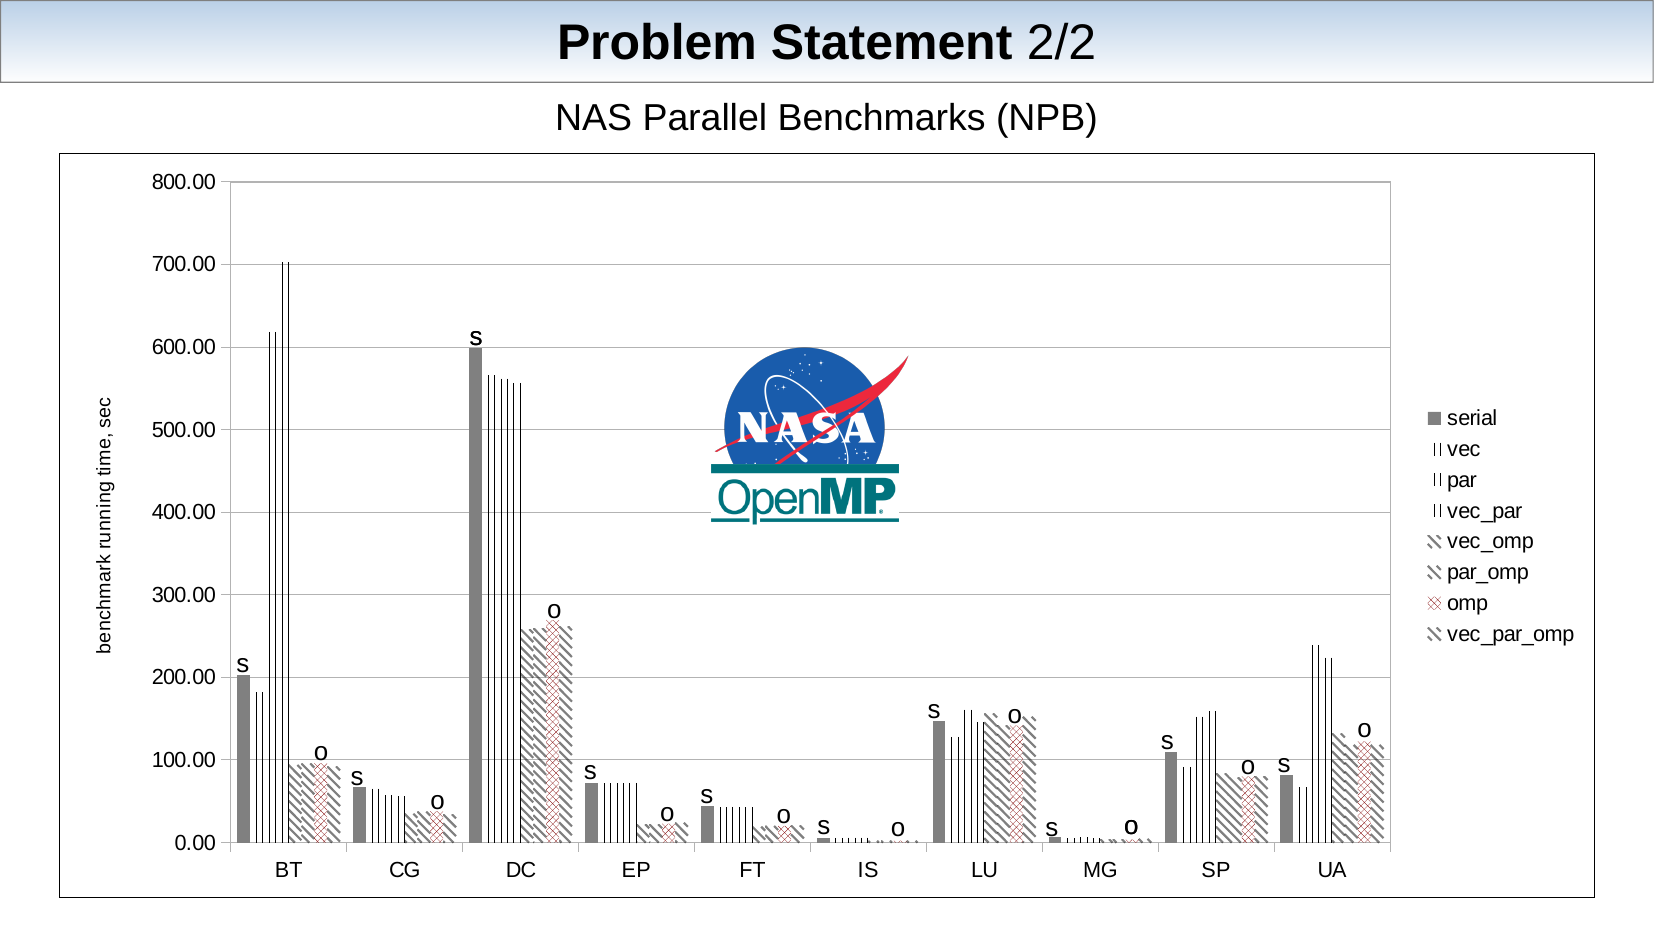

Problem Statement 2/2
NAS Parallel Benchmarks (NPB)